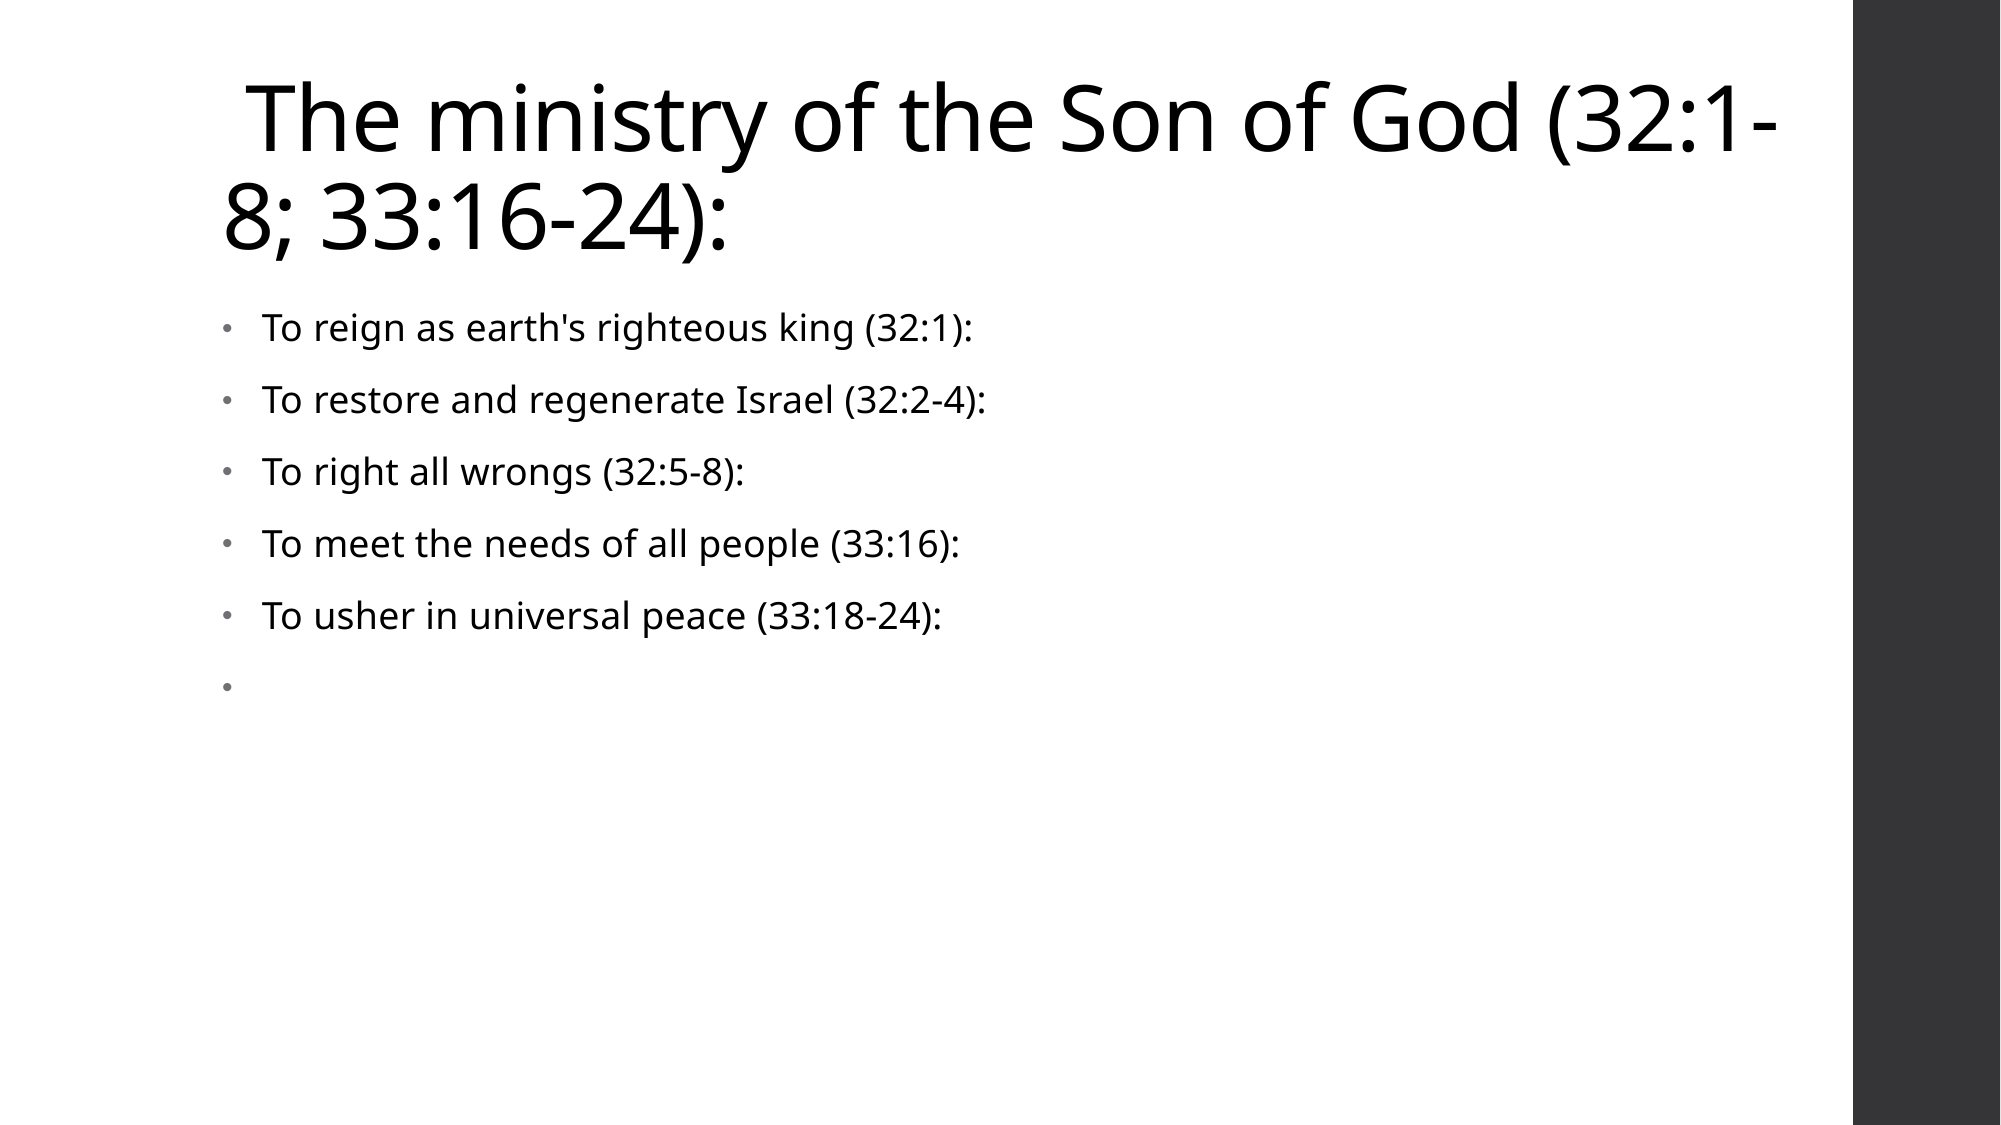

# The ministry of the Son of God (32:1-8; 33:16-24):
 To reign as earth's righteous king (32:1):
 To restore and regenerate Israel (32:2-4):
 To right all wrongs (32:5-8):
 To meet the needs of all people (33:16):
 To usher in universal peace (33:18-24):